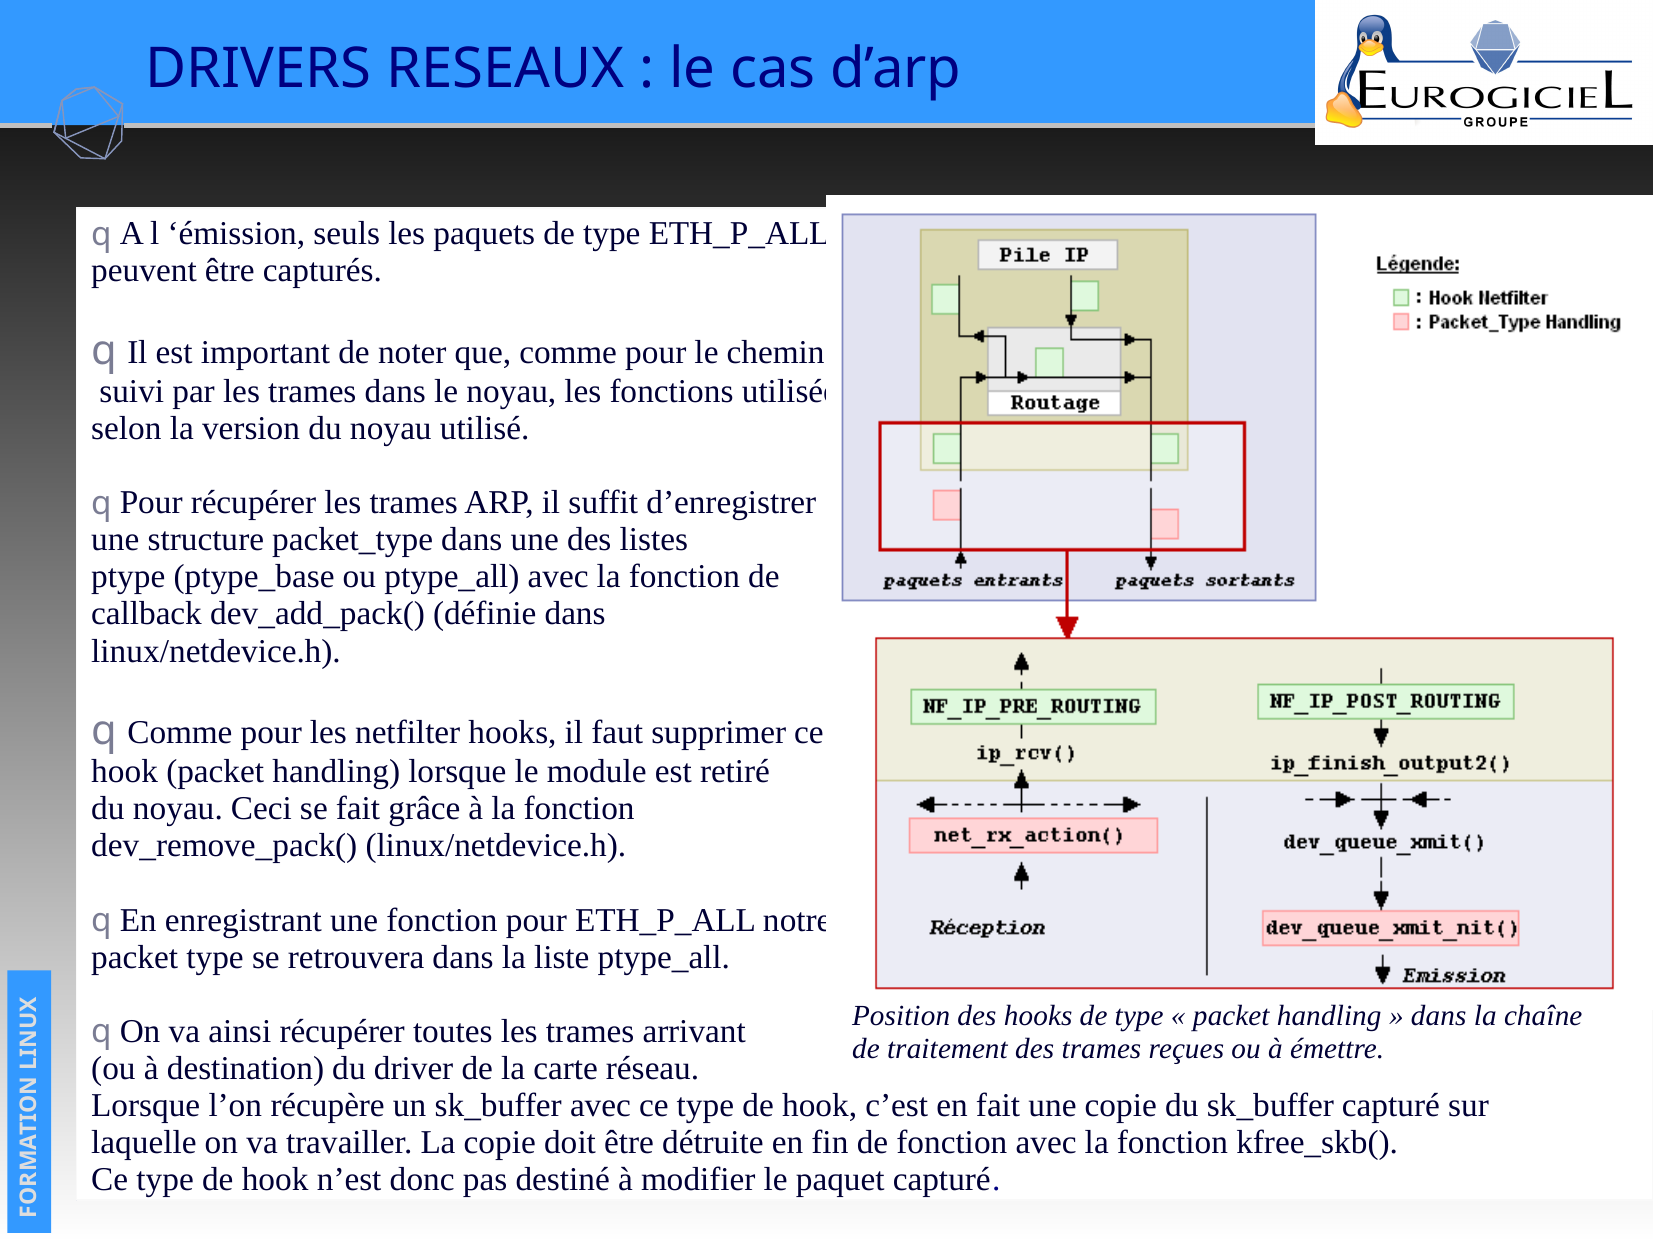

# DRIVERS RESEAUX : le cas d’arp
 A l ‘émission, seuls les paquets de type ETH_P_ALL
peuvent être capturés.
 Il est important de noter que, comme pour le chemin
 suivi par les trames dans le noyau, les fonctions utilisées dans le packet handling peuvent changer
selon la version du noyau utilisé.
 Pour récupérer les trames ARP, il suffit d’enregistrer
une structure packet_type dans une des listes
ptype (ptype_base ou ptype_all) avec la fonction de
callback dev_add_pack() (définie dans
linux/netdevice.h).
 Comme pour les netfilter hooks, il faut supprimer ce
hook (packet handling) lorsque le module est retiré
du noyau. Ceci se fait grâce à la fonction
dev_remove_pack() (linux/netdevice.h).
 En enregistrant une fonction pour ETH_P_ALL notre
packet type se retrouvera dans la liste ptype_all.
 On va ainsi récupérer toutes les trames arrivant
(ou à destination) du driver de la carte réseau.
Lorsque l’on récupère un sk_buffer avec ce type de hook, c’est en fait une copie du sk_buffer capturé sur
laquelle on va travailler. La copie doit être détruite en fin de fonction avec la fonction kfree_skb().
Ce type de hook n’est donc pas destiné à modifier le paquet capturé.
Position des hooks de type « packet handling » dans la chaîne
de traitement des trames reçues ou à émettre.